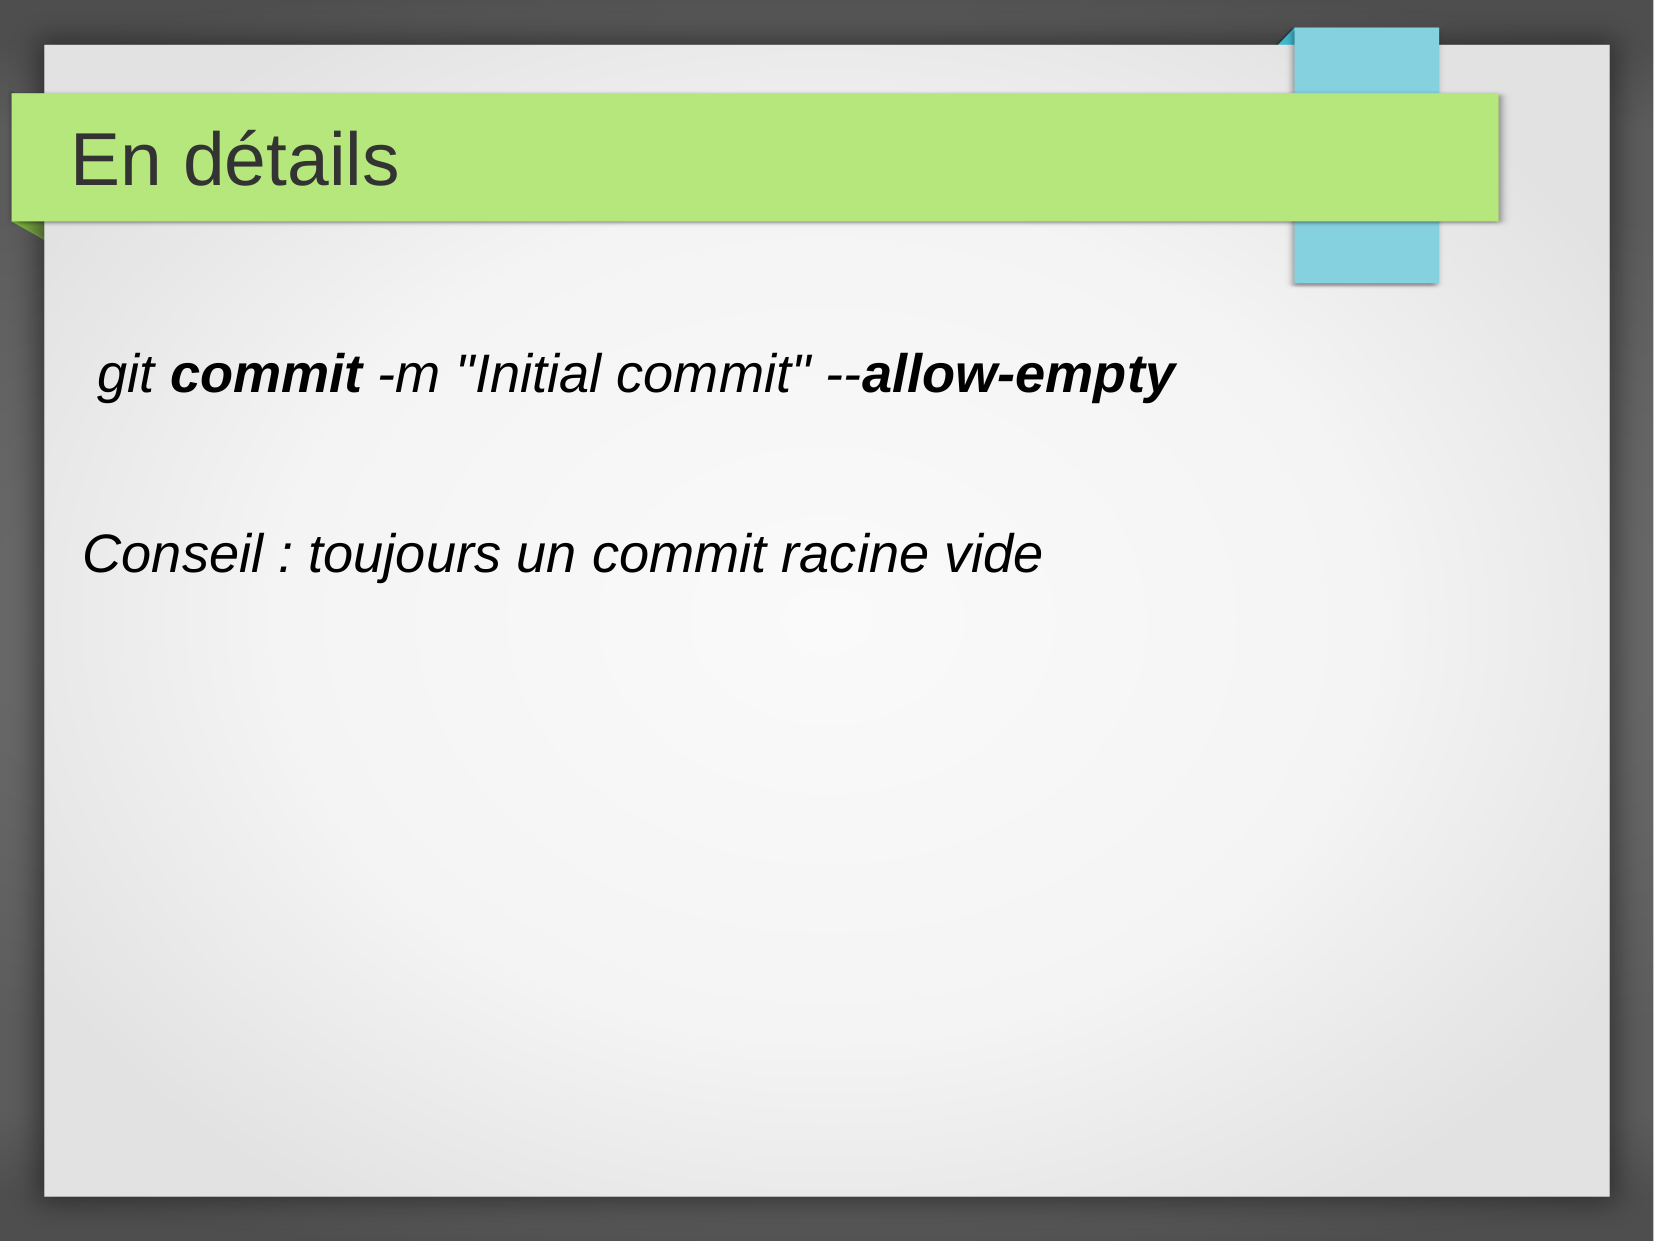

# En détails
 git commit -m "Initial commit" --allow-empty
Conseil : toujours un commit racine vide